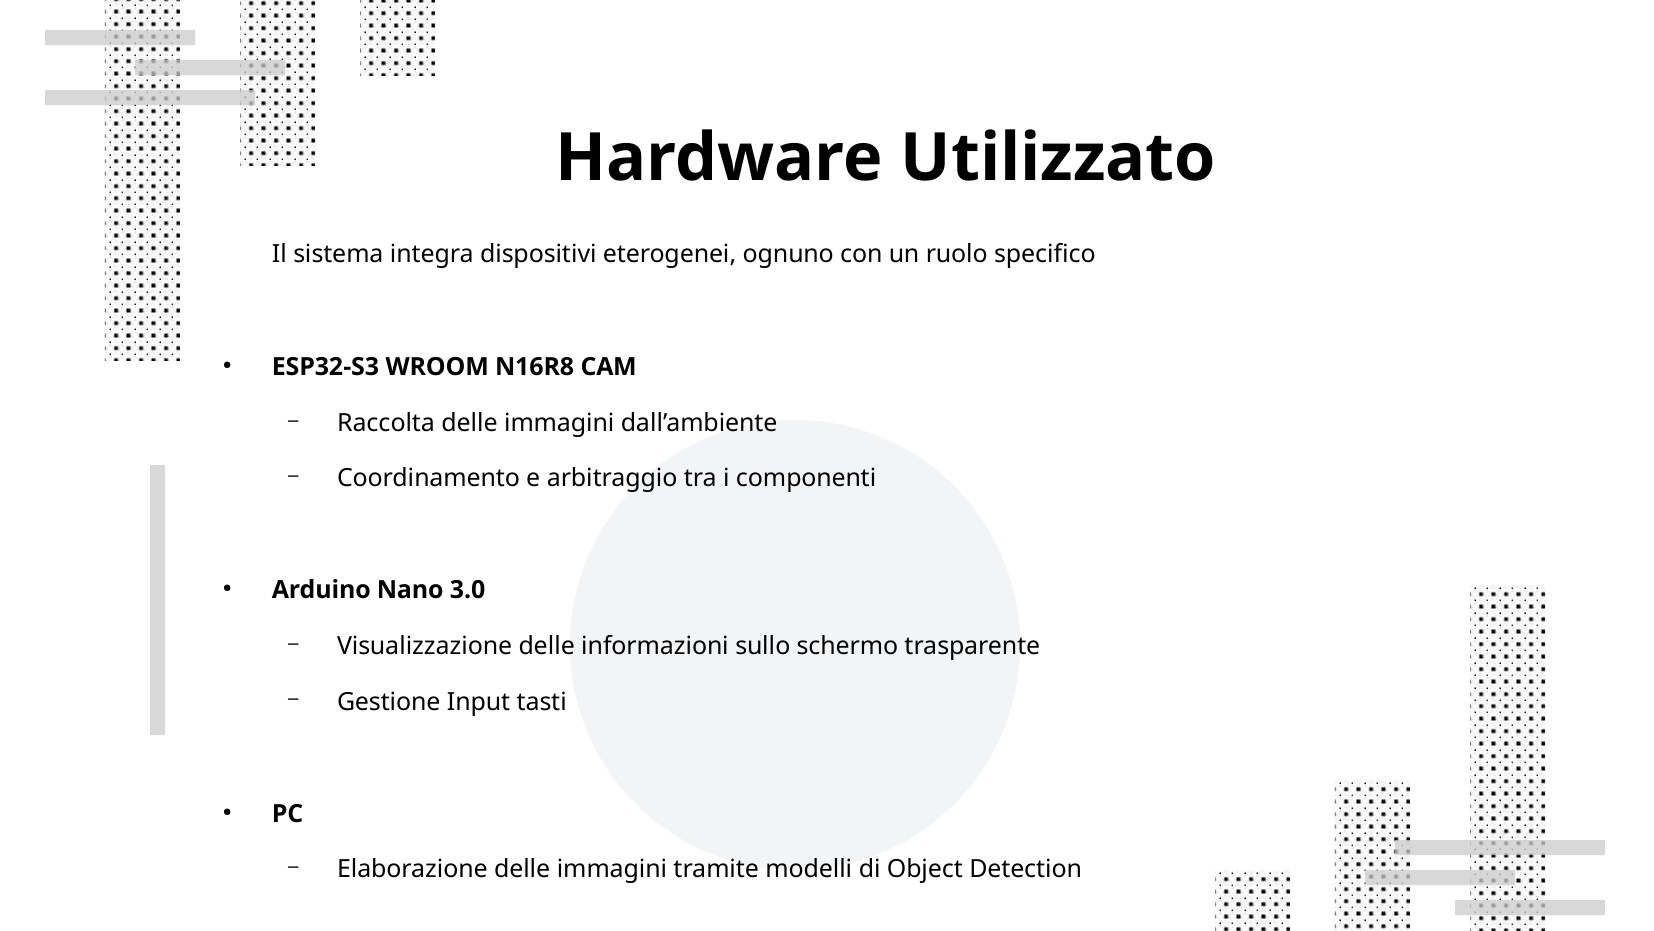

# Hardware Utilizzato
Il sistema integra dispositivi eterogenei, ognuno con un ruolo specifico
ESP32-S3 WROOM N16R8 CAM
Raccolta delle immagini dall’ambiente
Coordinamento e arbitraggio tra i componenti
Arduino Nano 3.0
Visualizzazione delle informazioni sullo schermo trasparente
Gestione Input tasti
PC
Elaborazione delle immagini tramite modelli di Object Detection